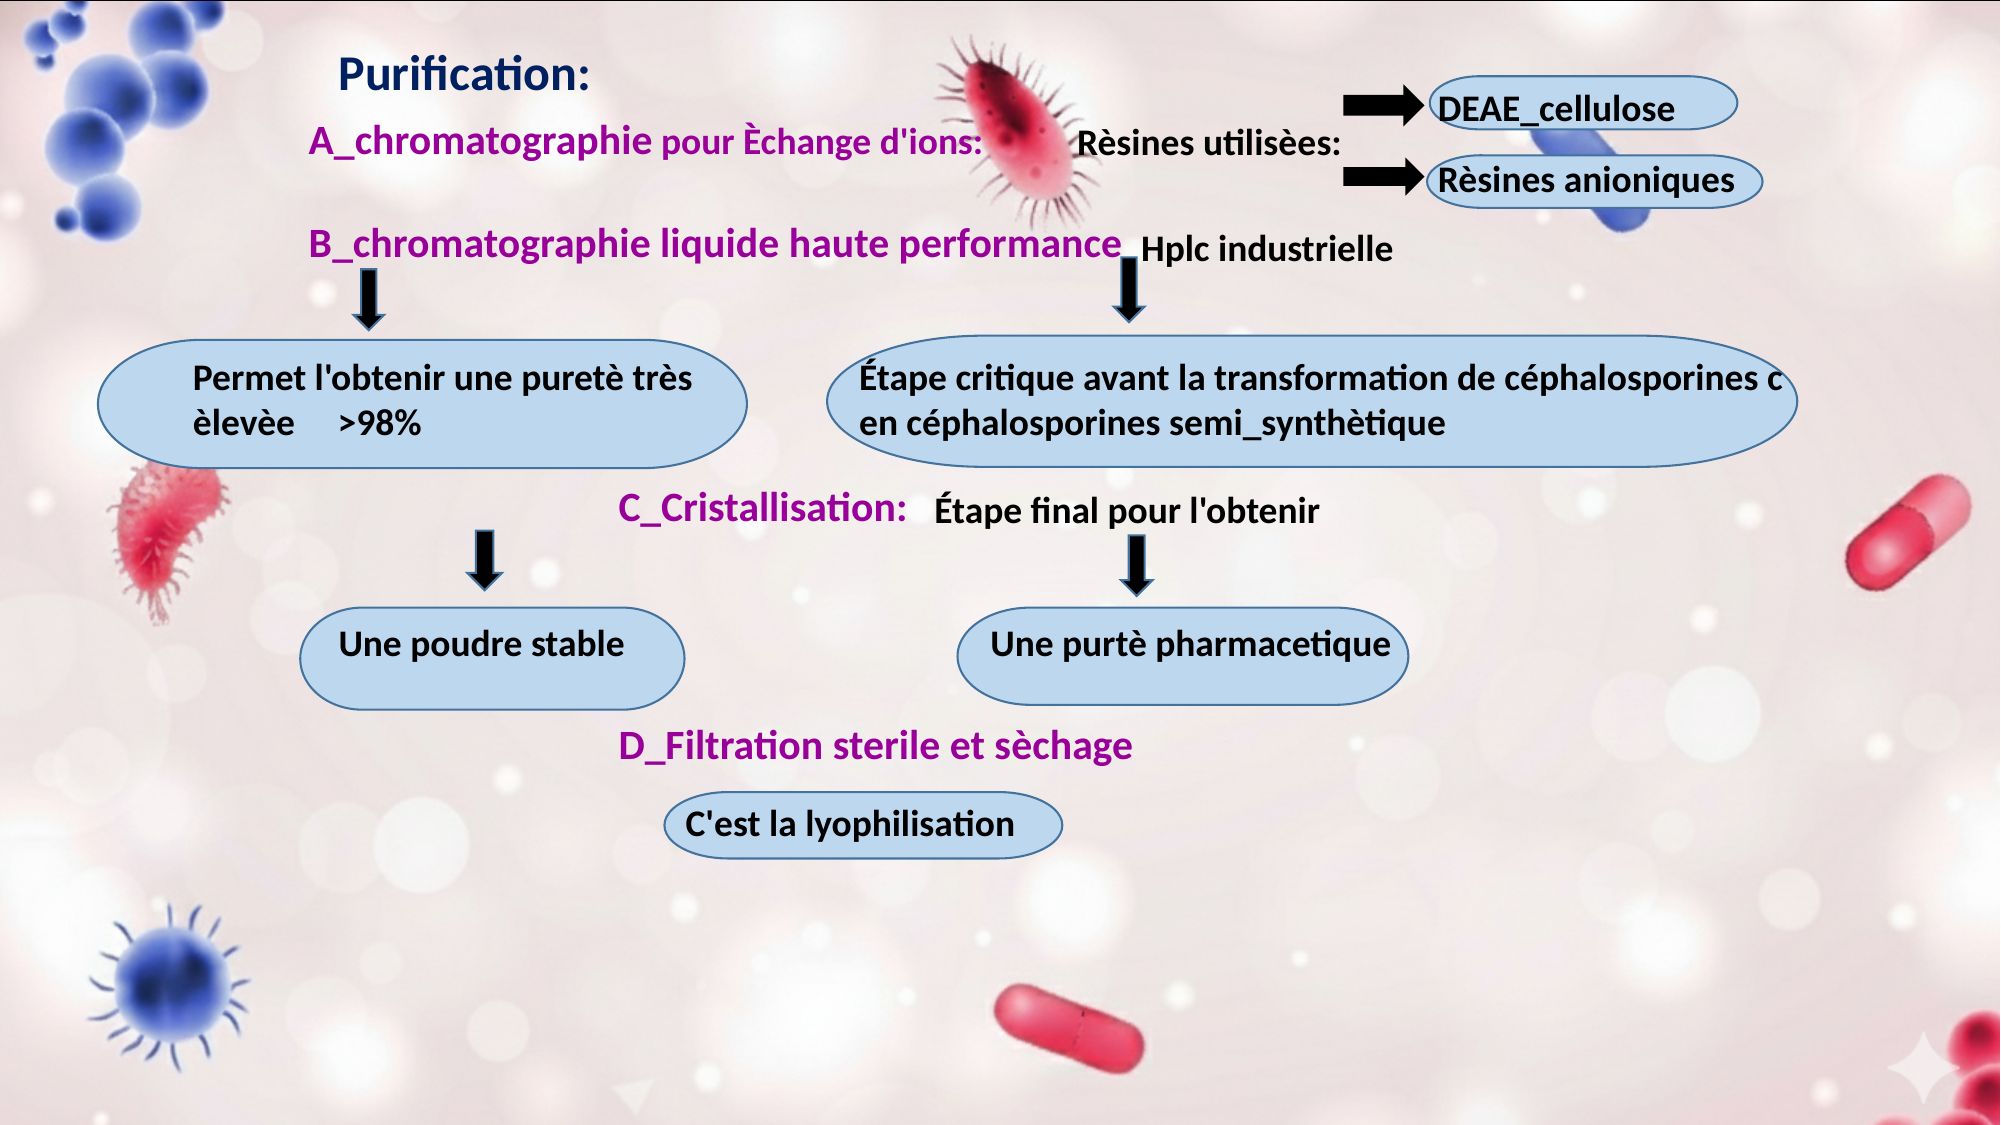

Purification:
#
DEAE_cellulose
A_chromatographie pour Èchange d'ions:
Rèsines utilisèes:
Rèsines anioniques
B_chromatographie liquide haute performance
Hplc industrielle
Permet l'obtenir une puretè très èlevèe >98%
Étape critique avant la transformation de céphalosporines c en céphalosporines semi_synthètique
C_Cristallisation:
Étape final pour l'obtenir
Une poudre stable
Une purtè pharmacetique
D_Filtration sterile et sèchage
C'est la lyophilisation